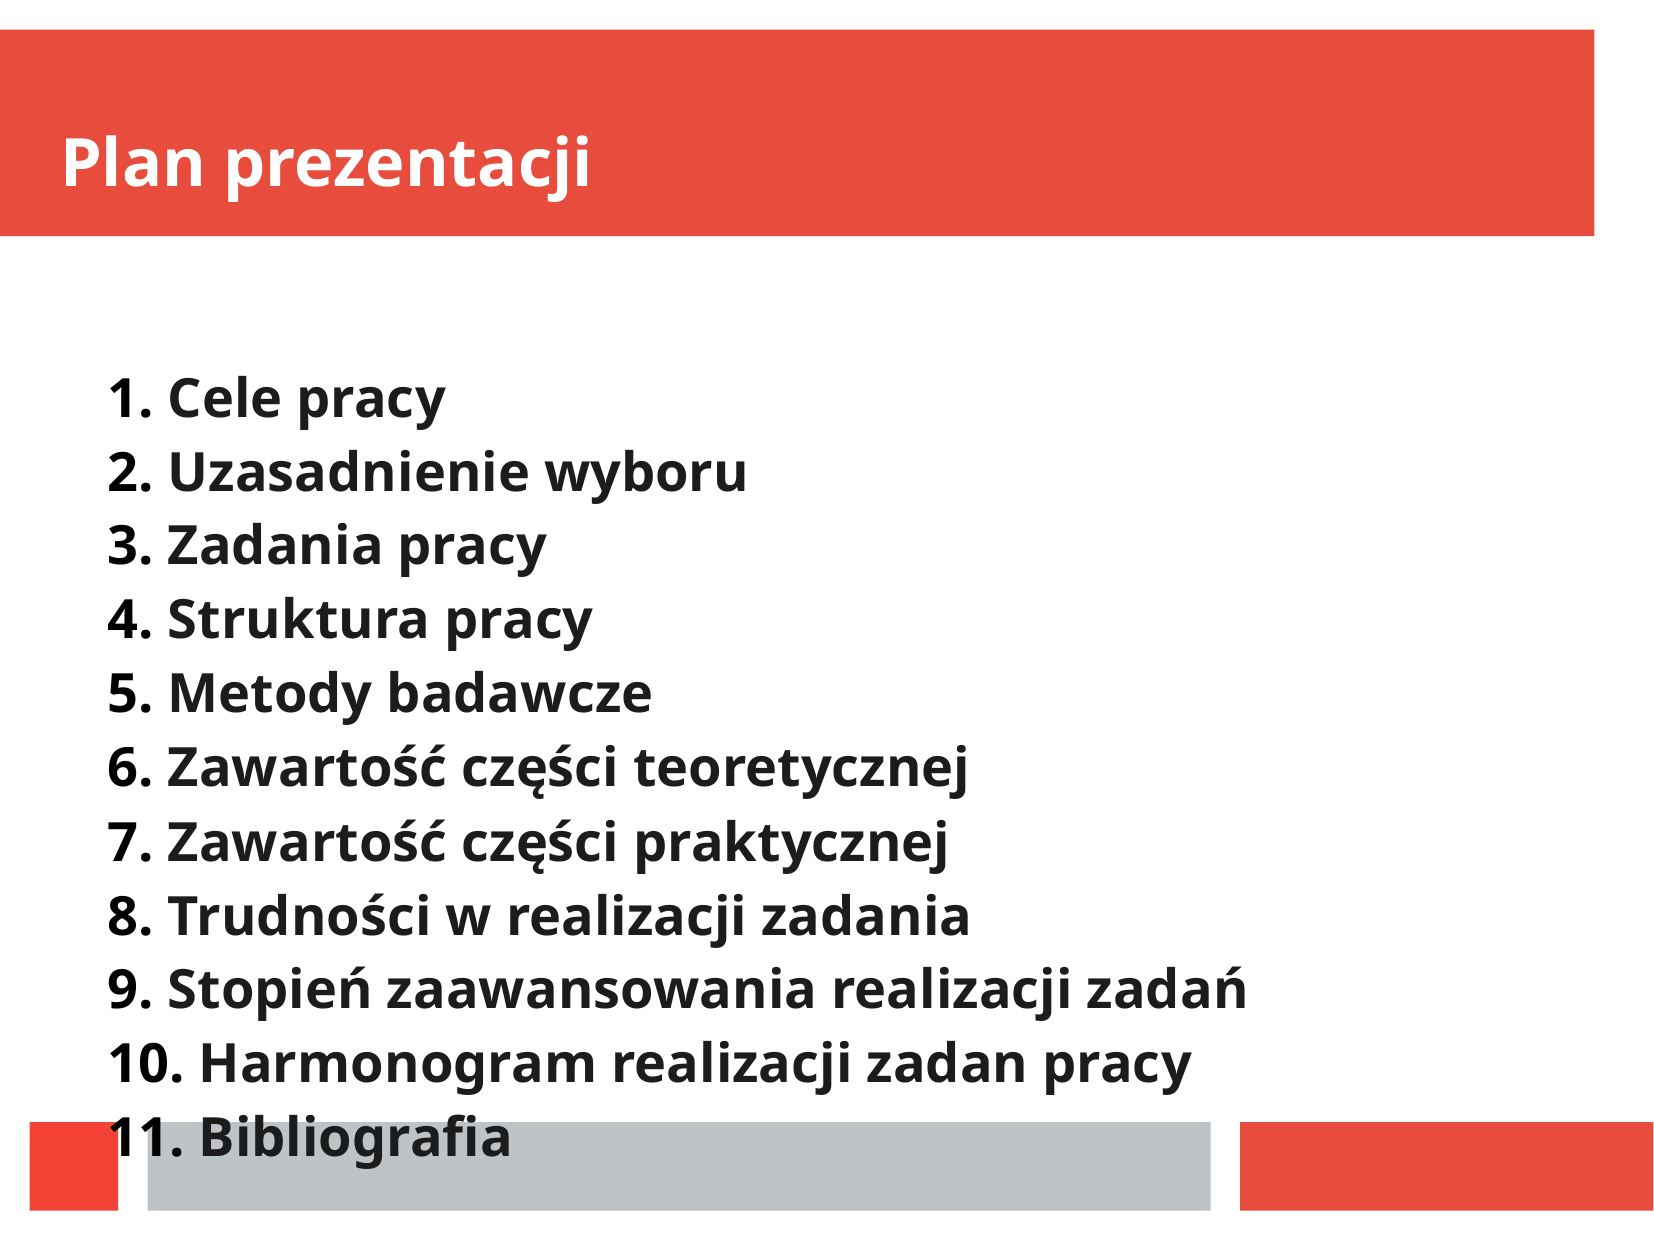

# Plan prezentacji
 Cele pracy
 Uzasadnienie wyboru
 Zadania pracy
 Struktura pracy
 Metody badawcze
 Zawartość części teoretycznej
 Zawartość części praktycznej
 Trudności w realizacji zadania
 Stopień zaawansowania realizacji zadań
 Harmonogram realizacji zadan pracy
 Bibliografia